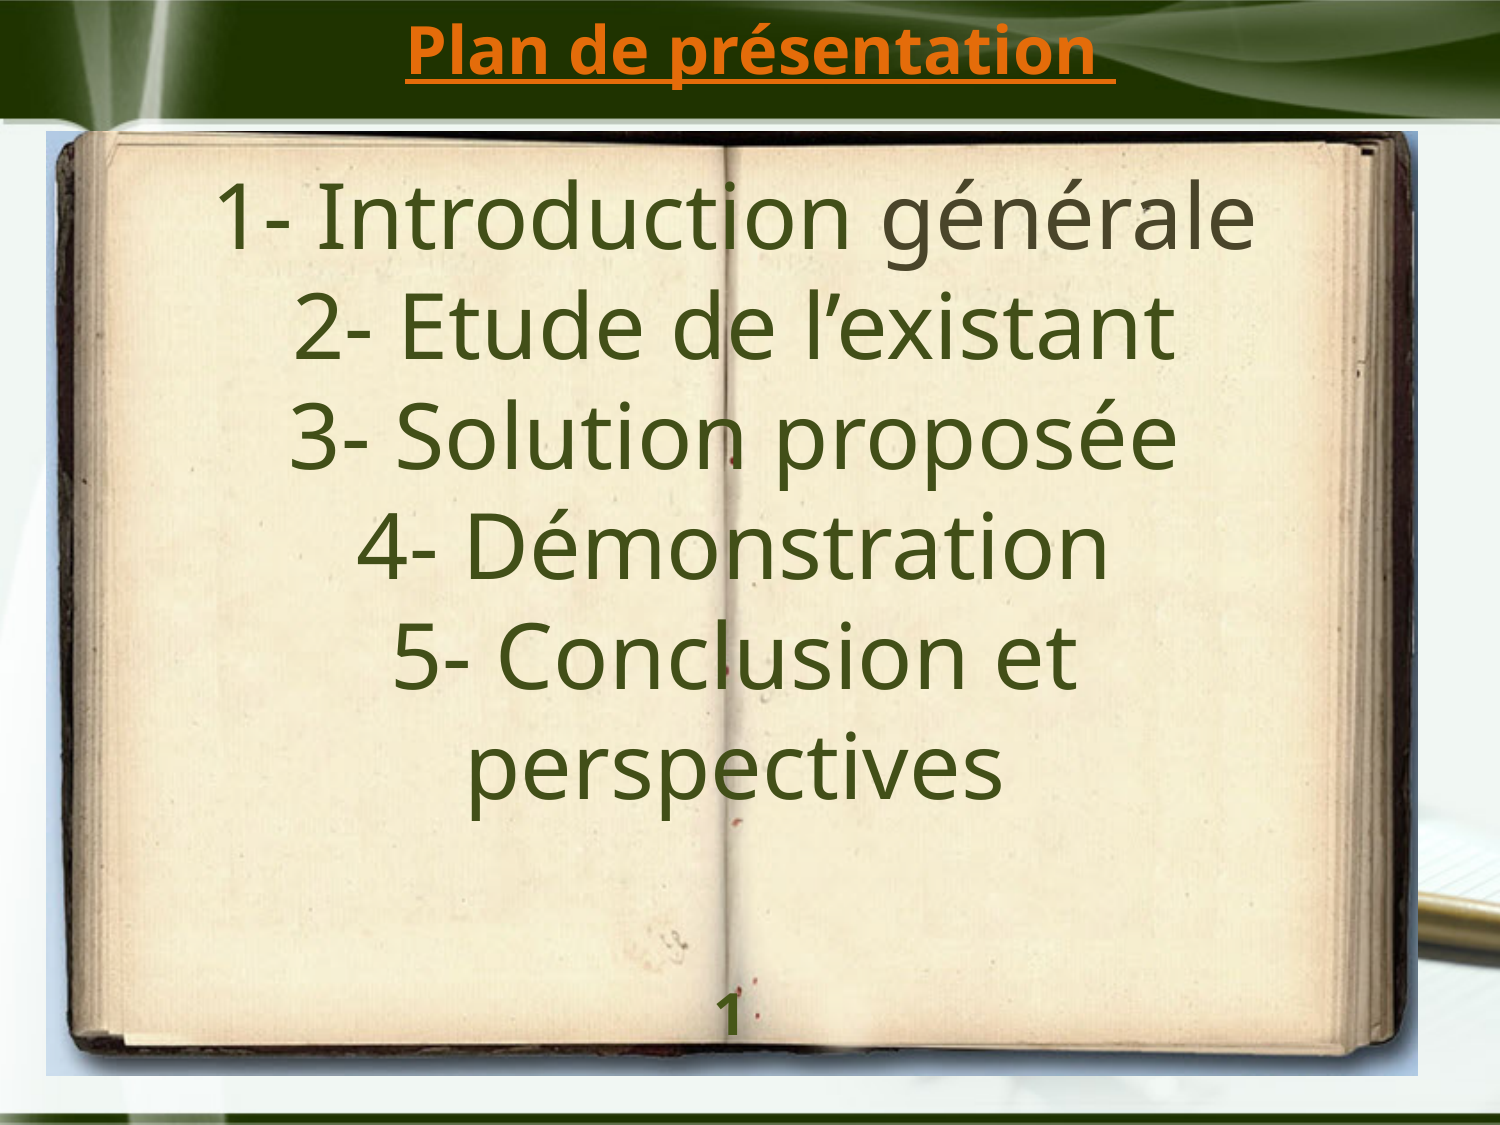

Plan de présentation
1- Introduction générale
2- Etude de l’existant
3- Solution proposée
4- Démonstration
5- Conclusion et perspectives
1